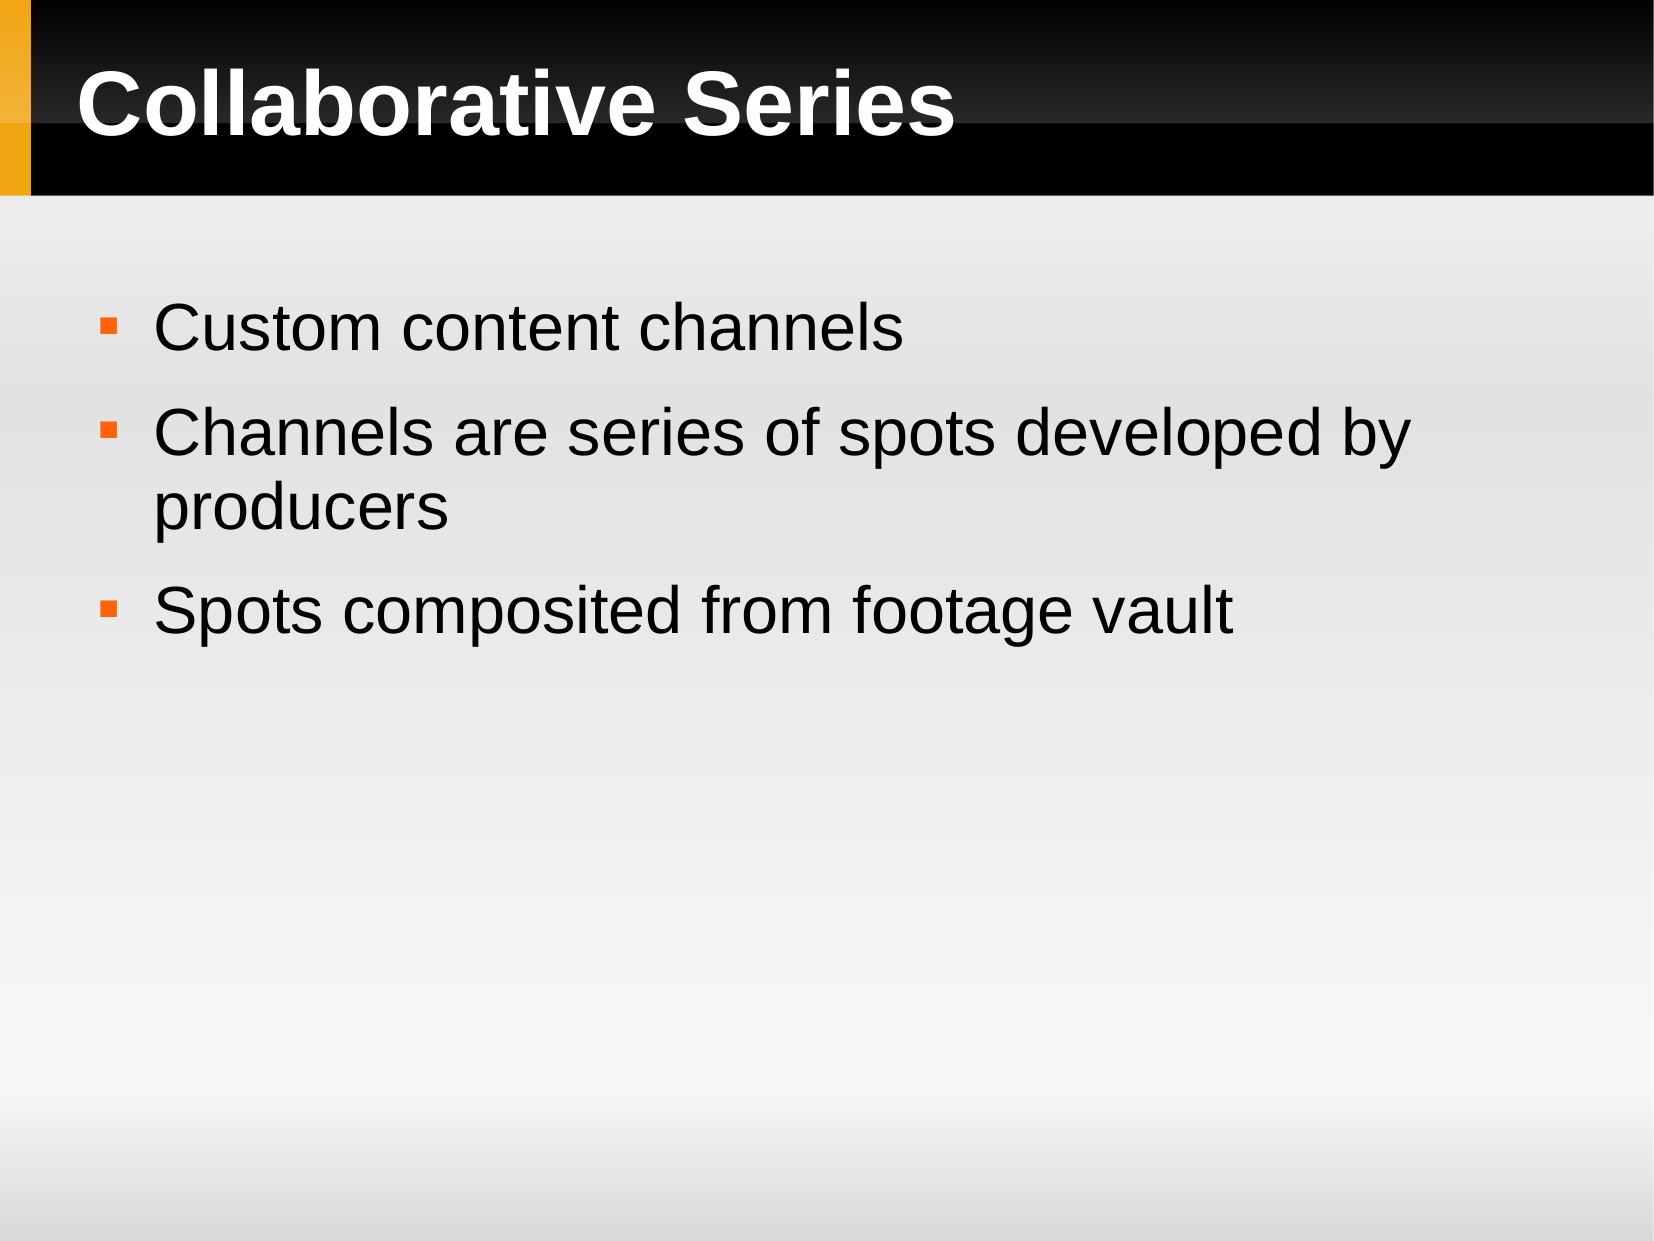

# Collaborative Series
Custom content channels
Channels are series of spots developed by producers
Spots composited from footage vault